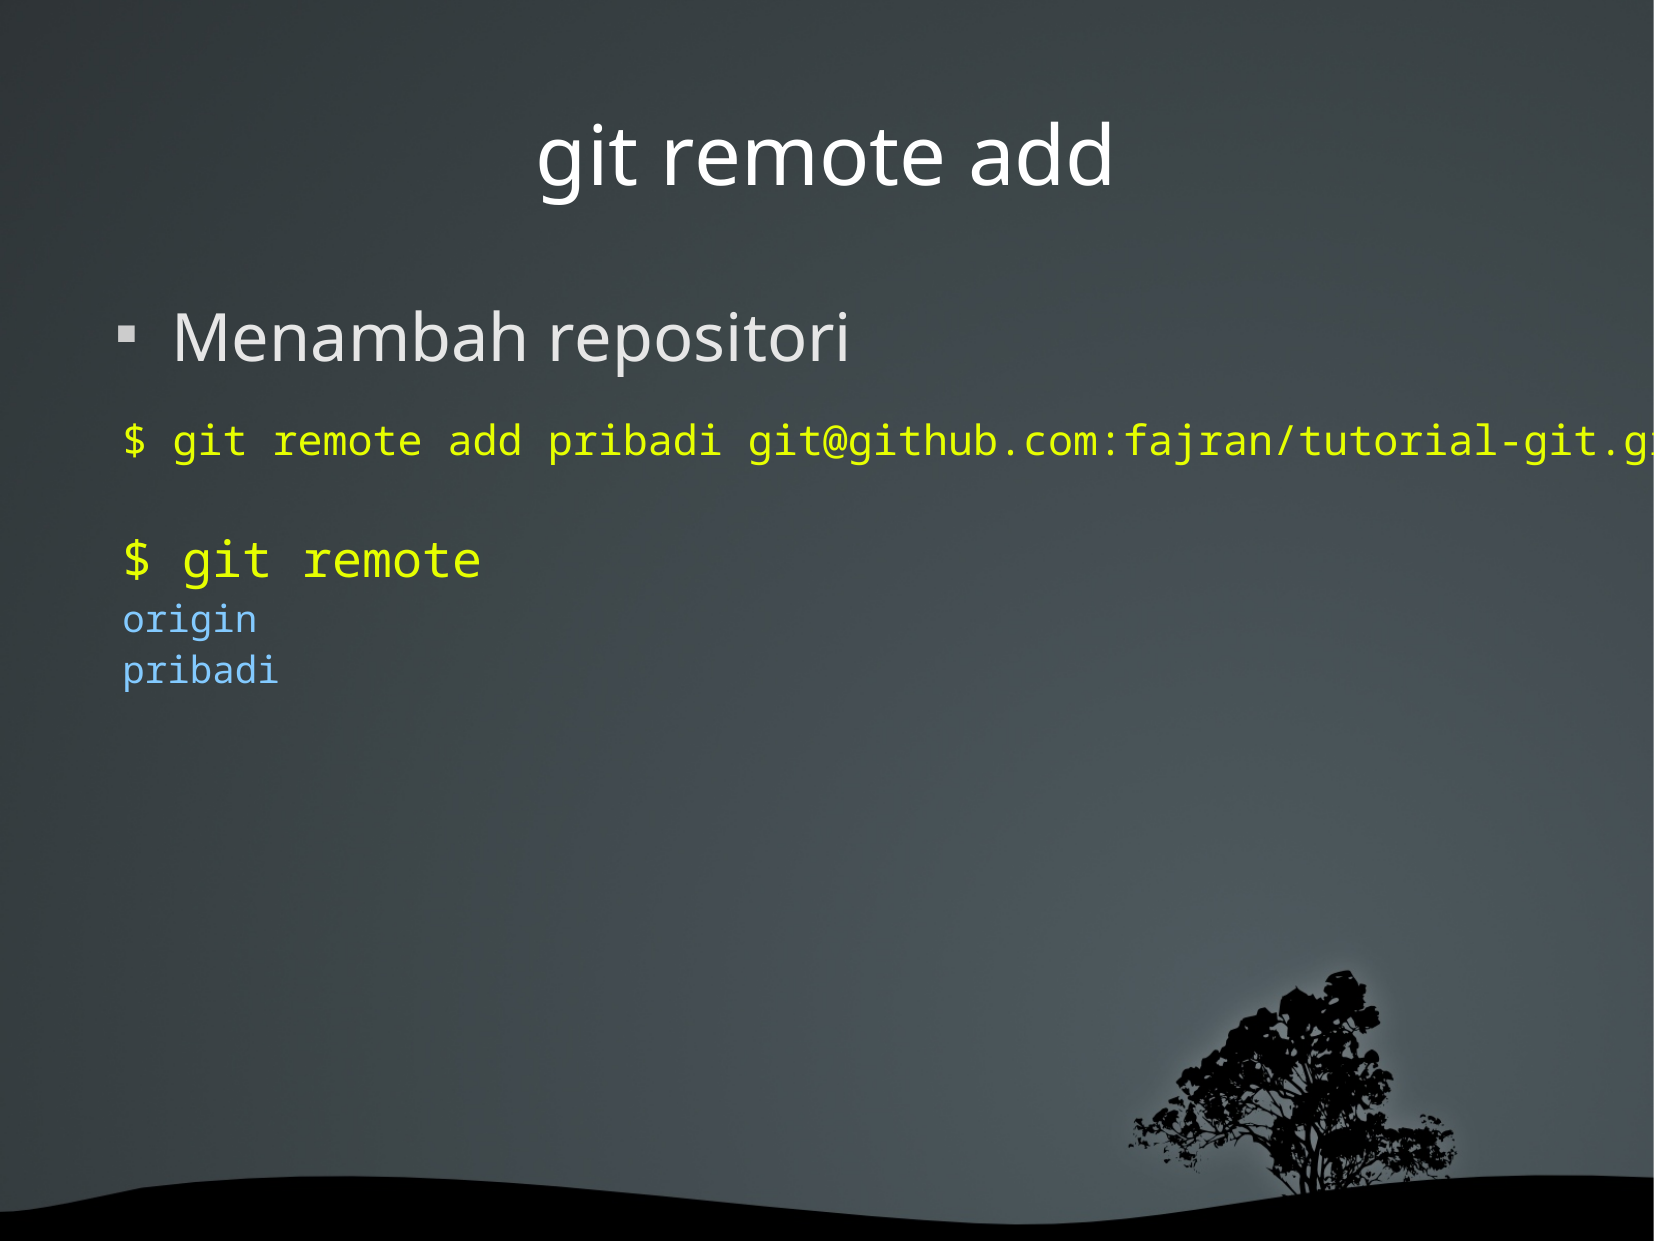

# git remote add
Menambah repositori
$ git remote add pribadi git@github.com:fajran/tutorial-git.git
$ git remote
origin
pribadi